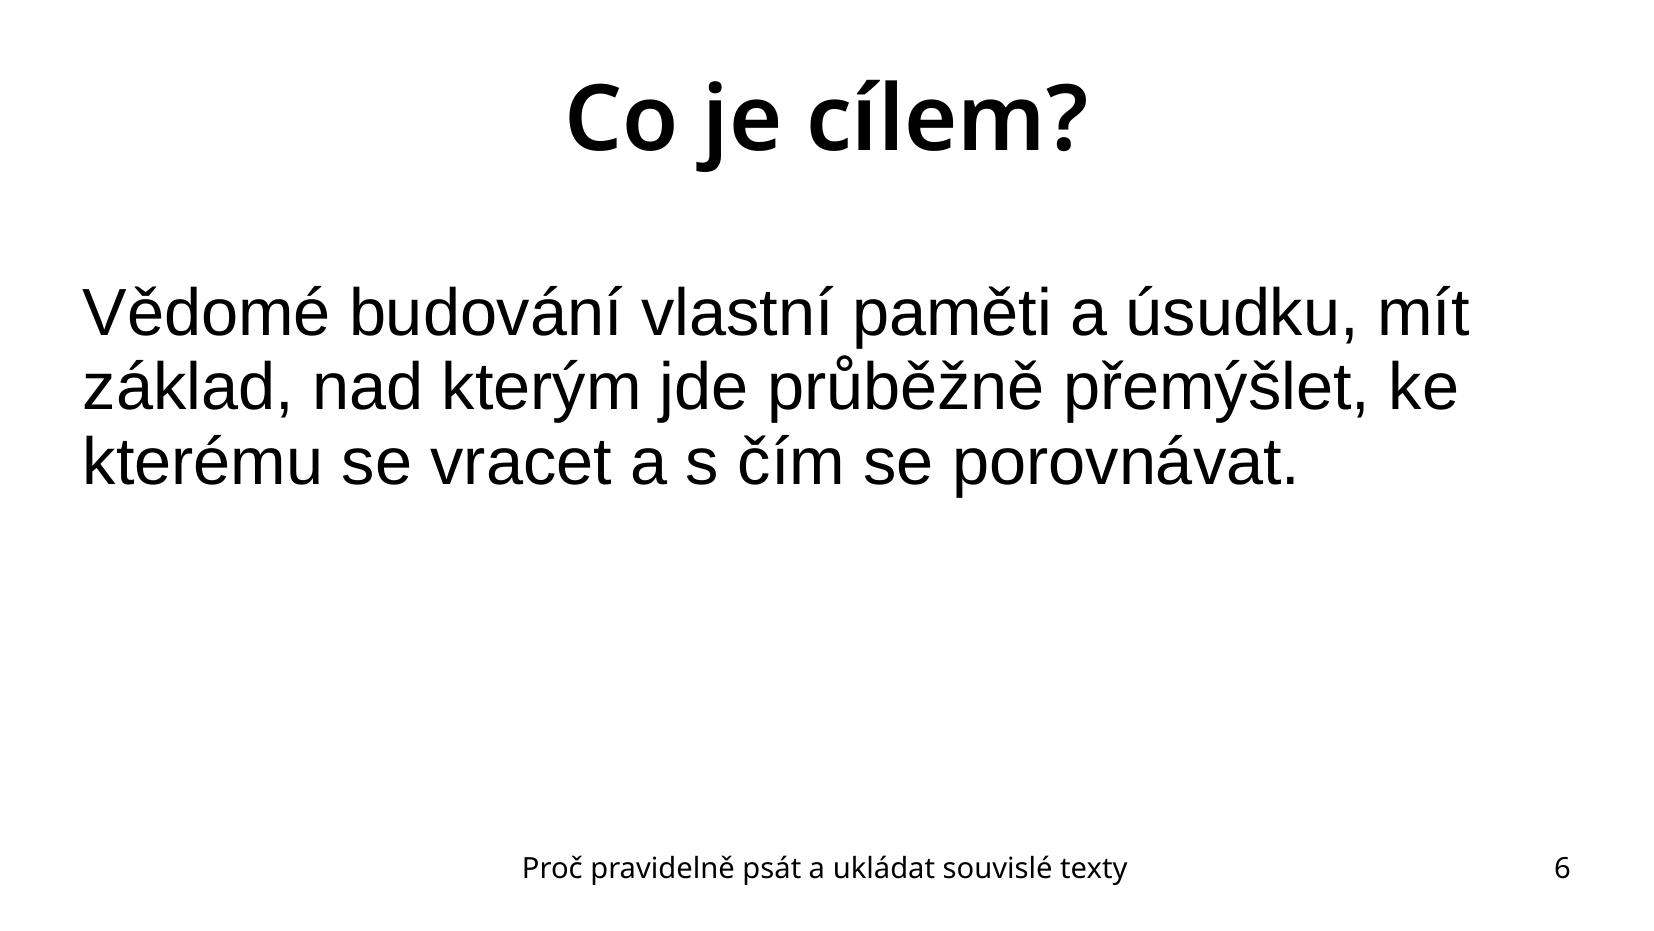

# Co je cílem?
Vědomé budování vlastní paměti a úsudku, mít základ, nad kterým jde průběžně přemýšlet, ke kterému se vracet a s čím se porovnávat.
Proč pravidelně psát a ukládat souvislé texty
6